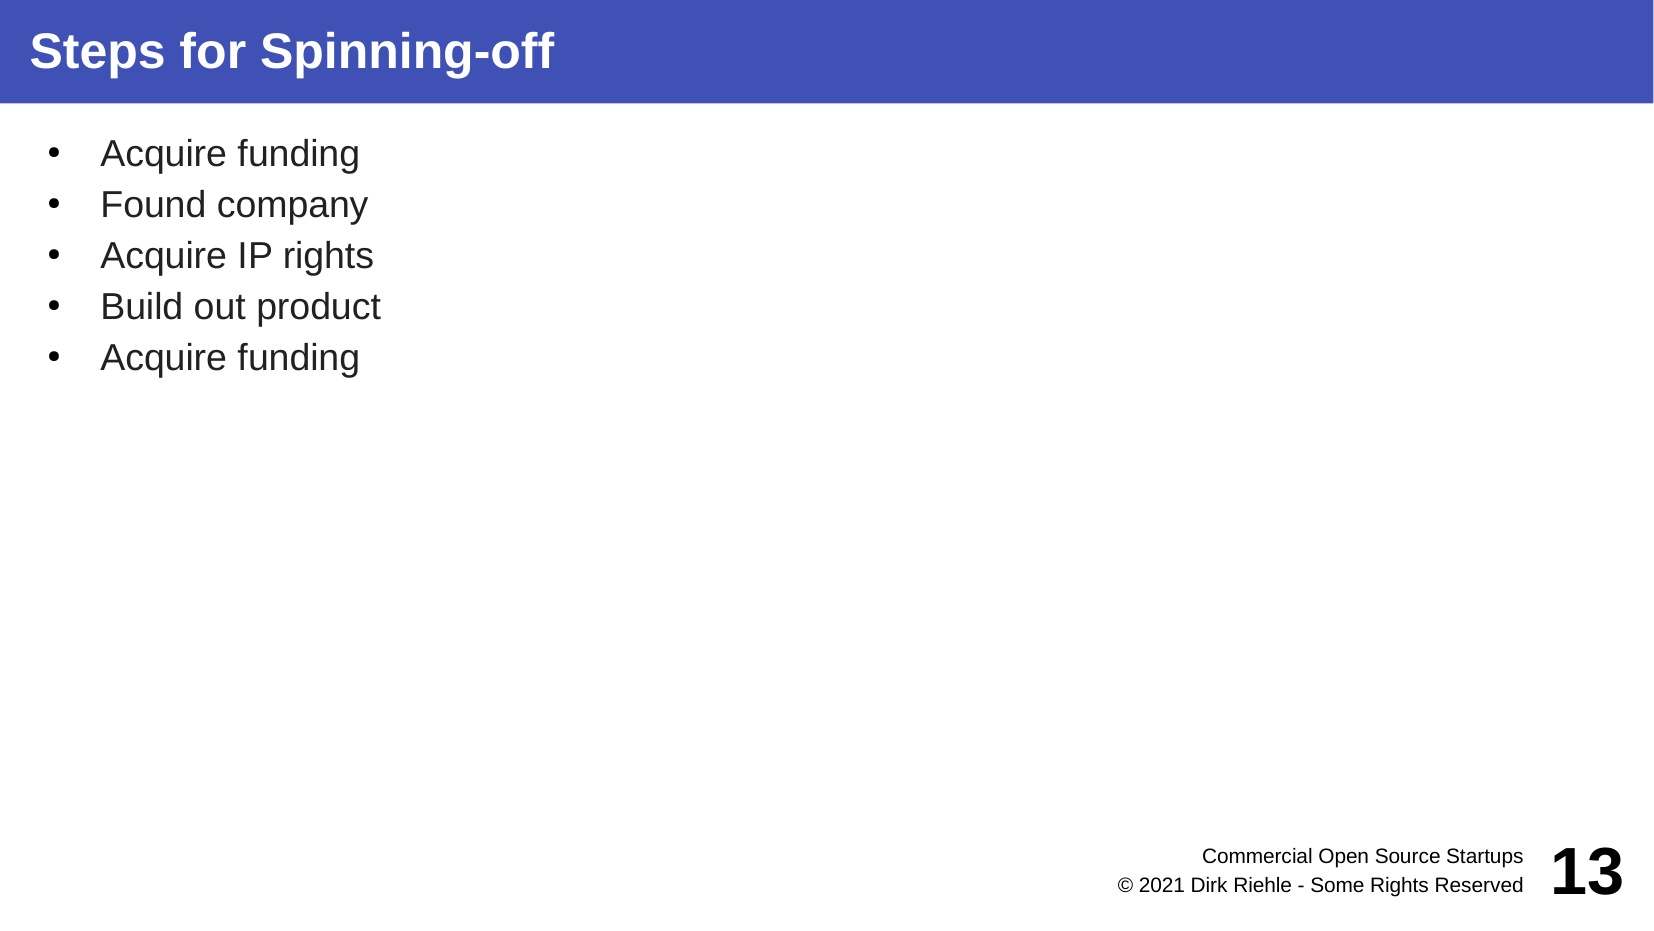

# Steps for Spinning-off
Acquire funding
Found company
Acquire IP rights
Build out product
Acquire funding
Commercial Open Source Startups
13
© 2021 Dirk Riehle - Some Rights Reserved